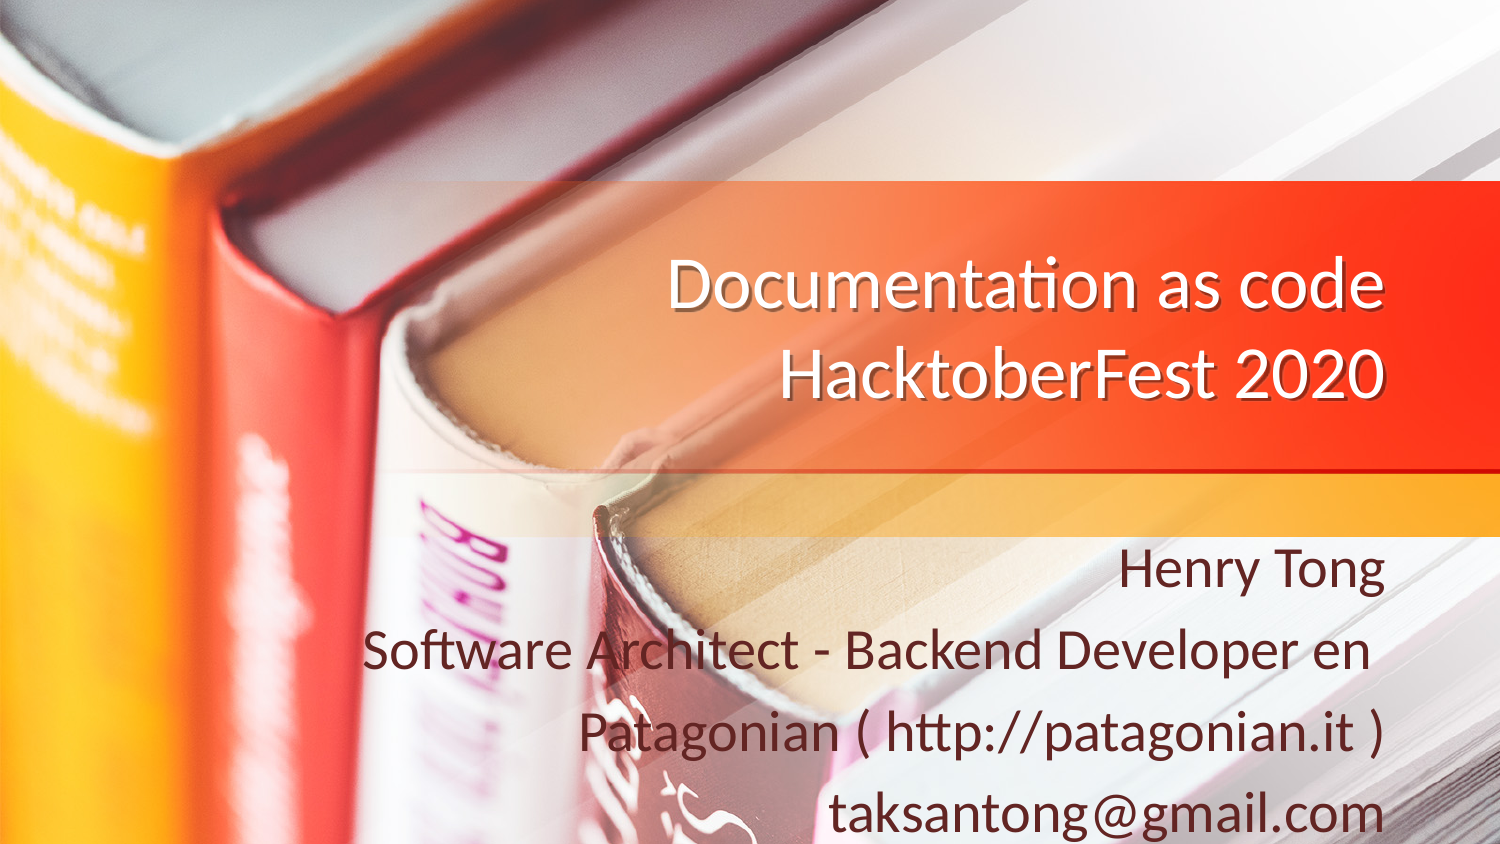

# Documentation as code HacktoberFest 2020
Henry Tong
Software Architect - Backend Developer en
Patagonian ( http://patagonian.it )
taksantong@gmail.com